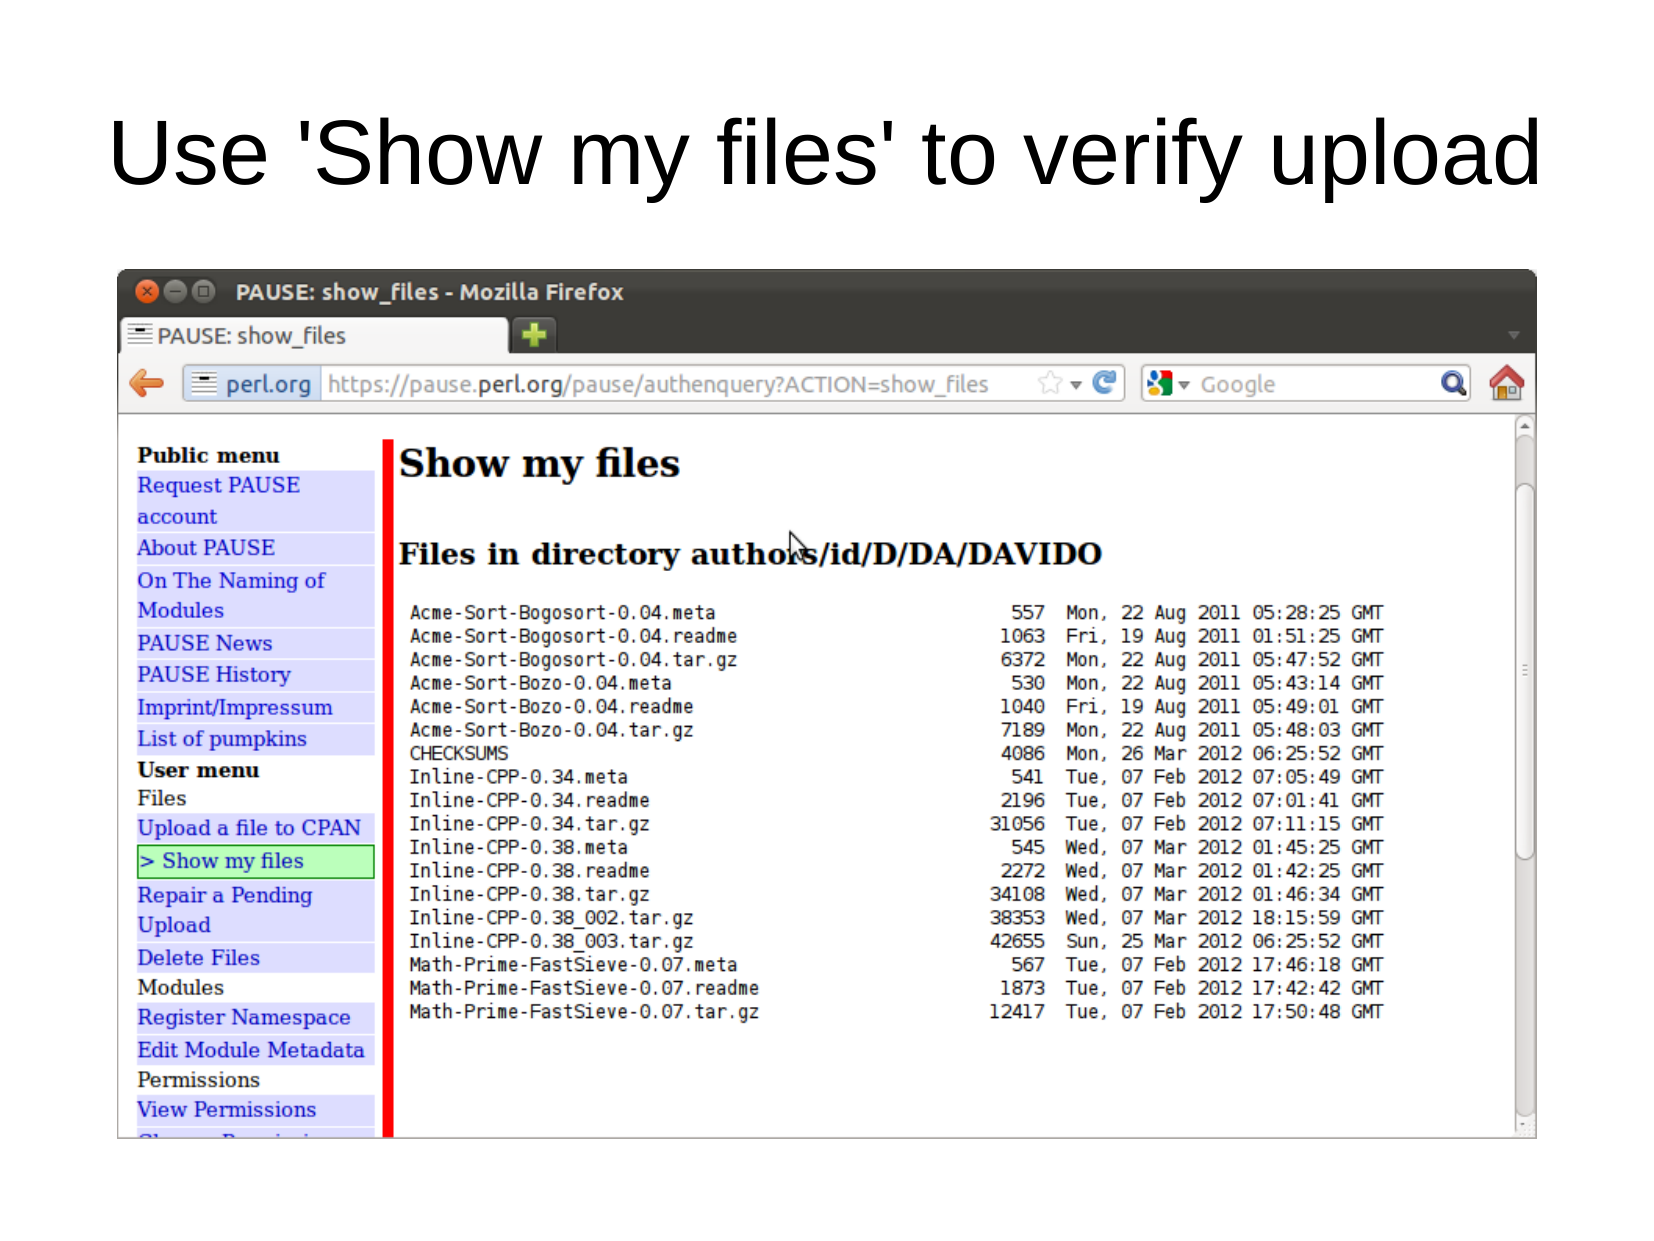

# Use 'Show my files' to verify upload